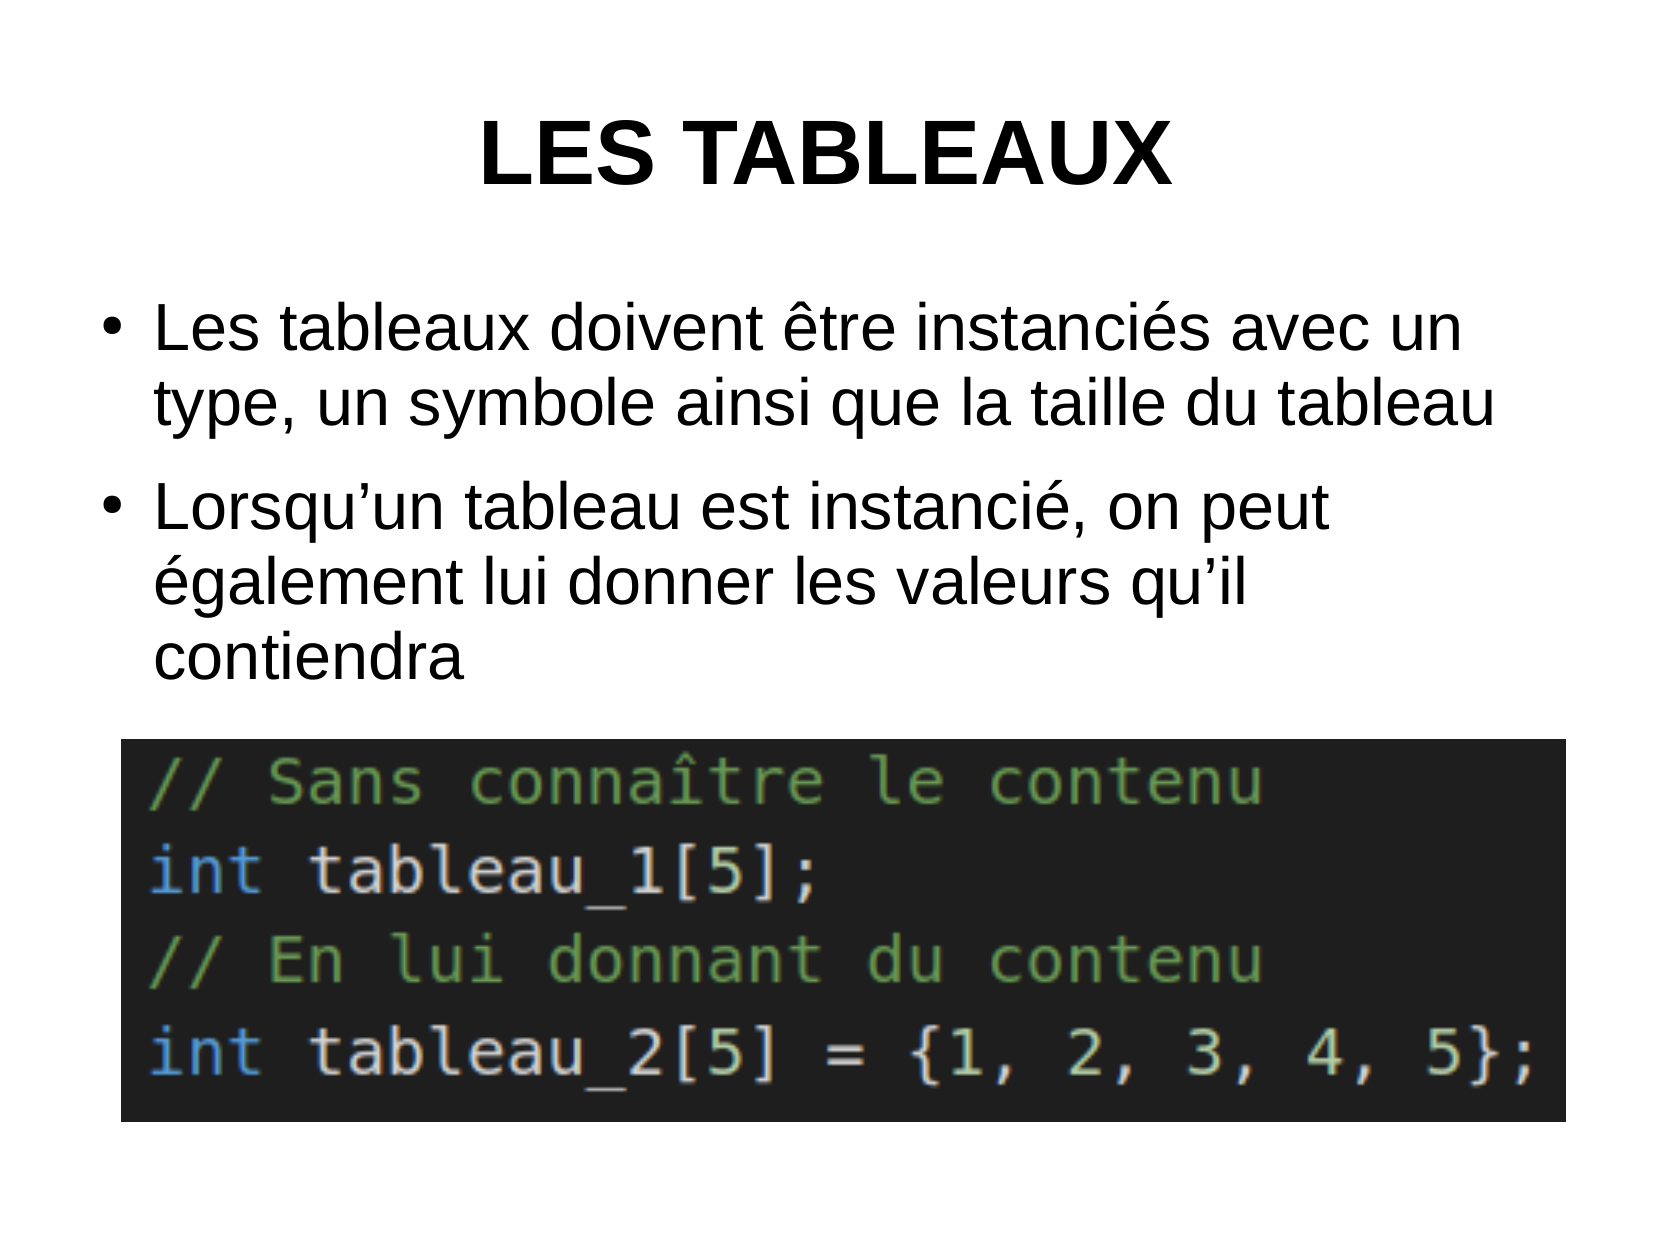

# LES TABLEAUX
Les tableaux doivent être instanciés avec un type, un symbole ainsi que la taille du tableau
Lorsqu’un tableau est instancié, on peut également lui donner les valeurs qu’il contiendra